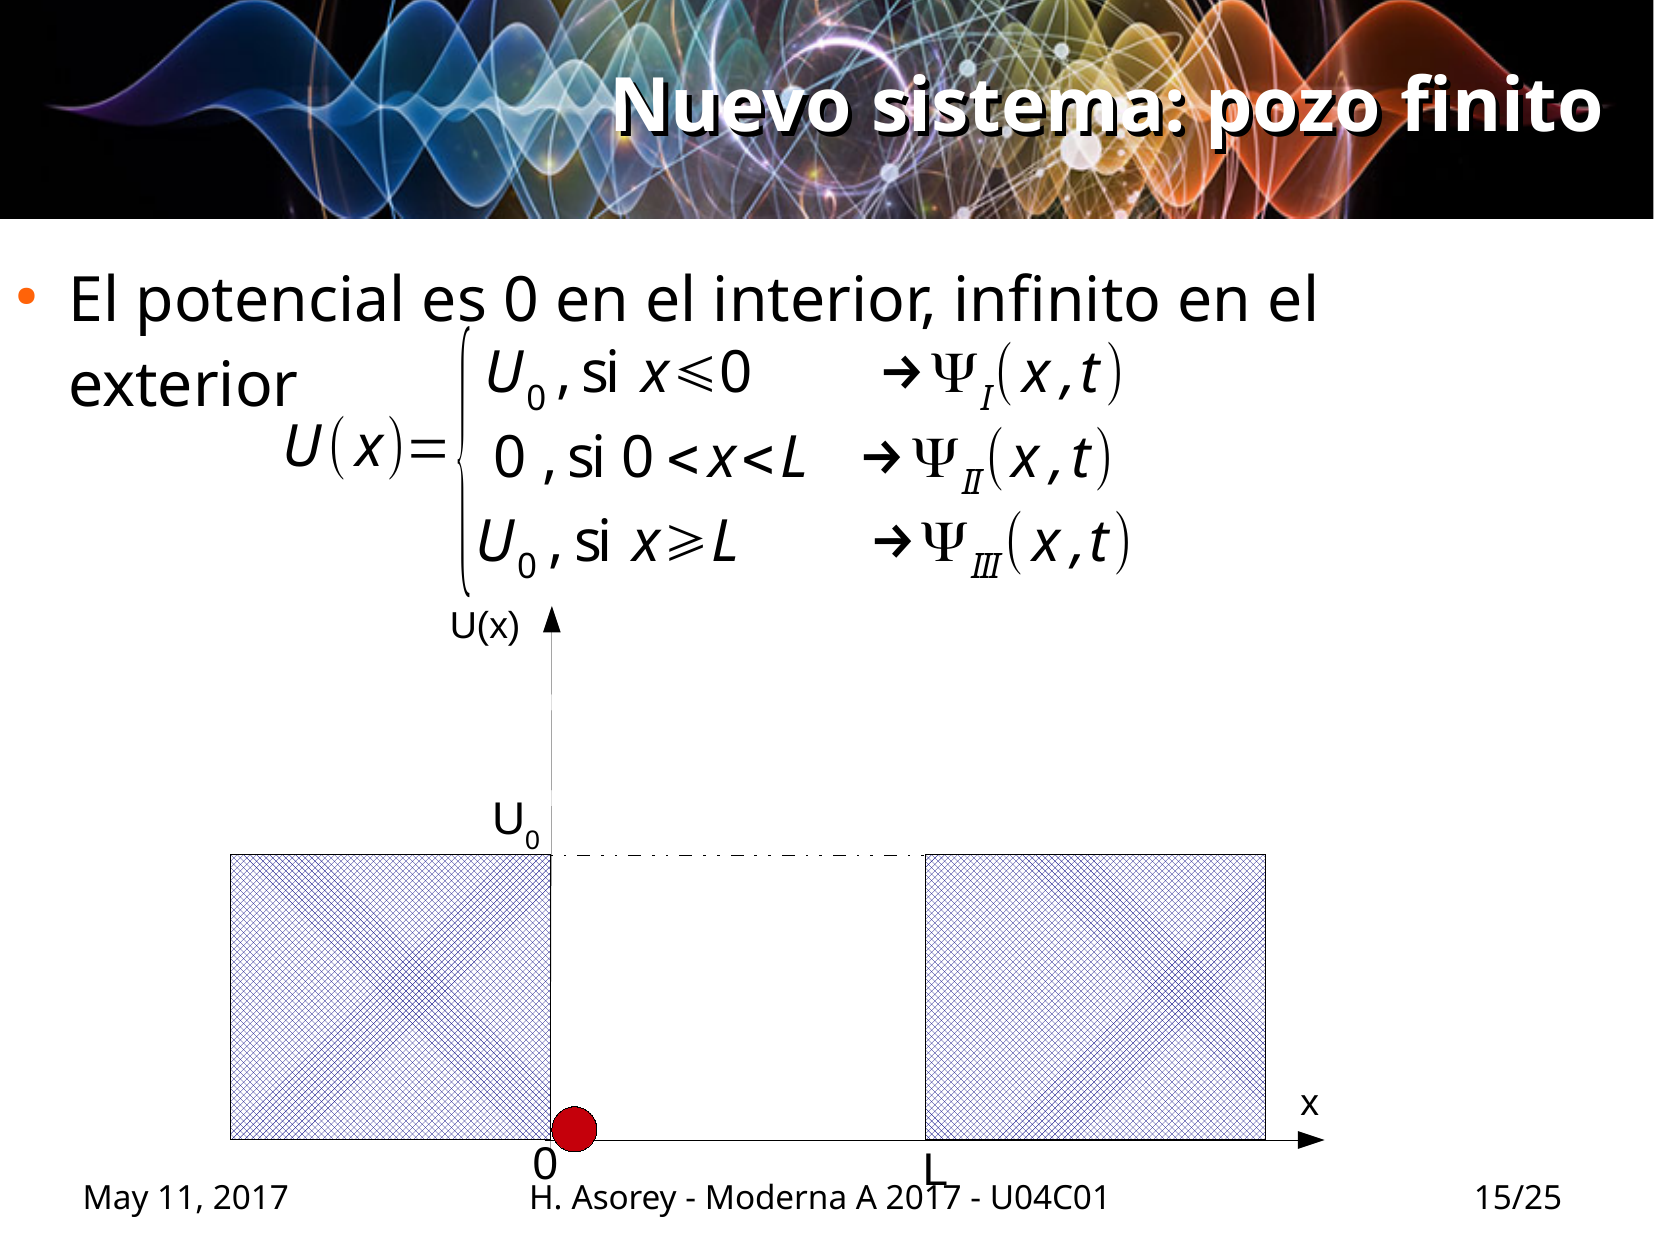

# Nuevo sistema: pozo finito
El potencial es 0 en el interior, infinito en el exterior
U(x)
U0
x
0
L
May 11, 2017
H. Asorey - Moderna A 2017 - U04C01
15